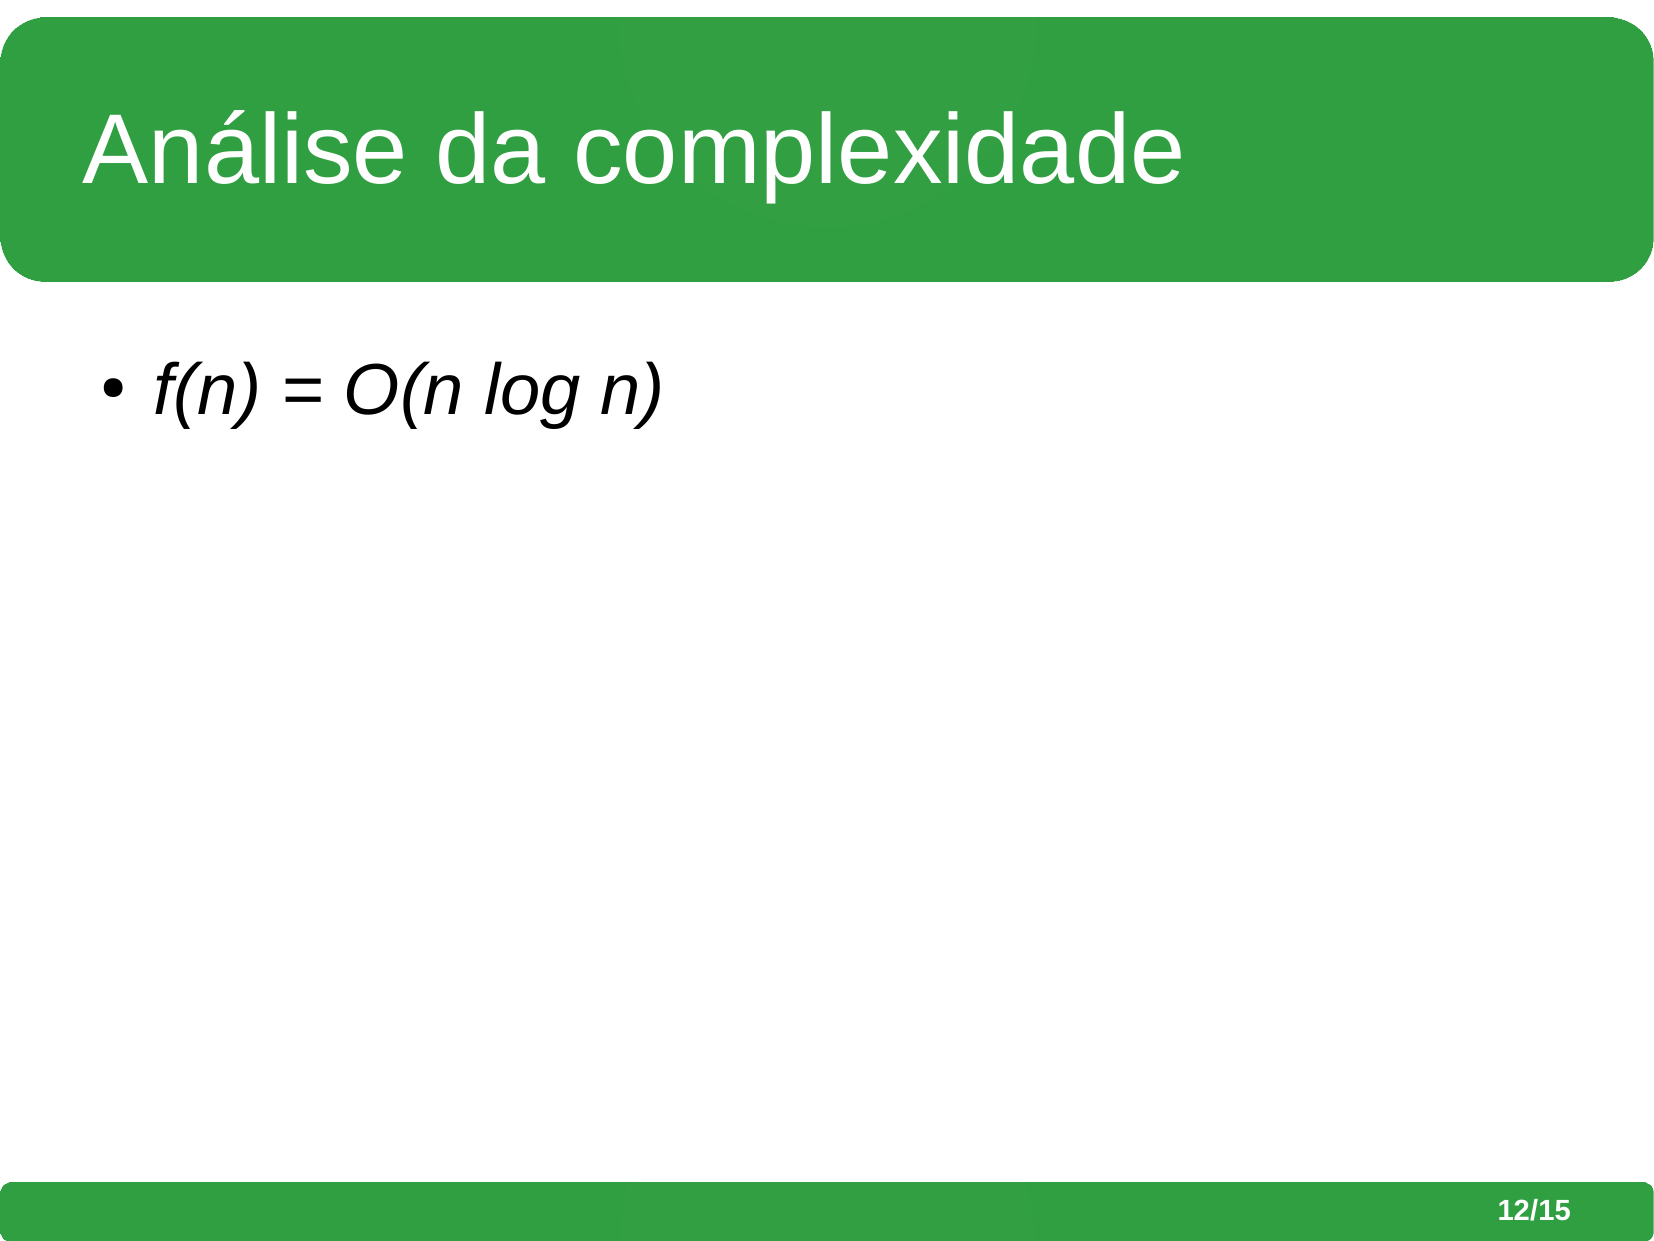

# Análise da complexidade
f(n) = O(n log n)
12